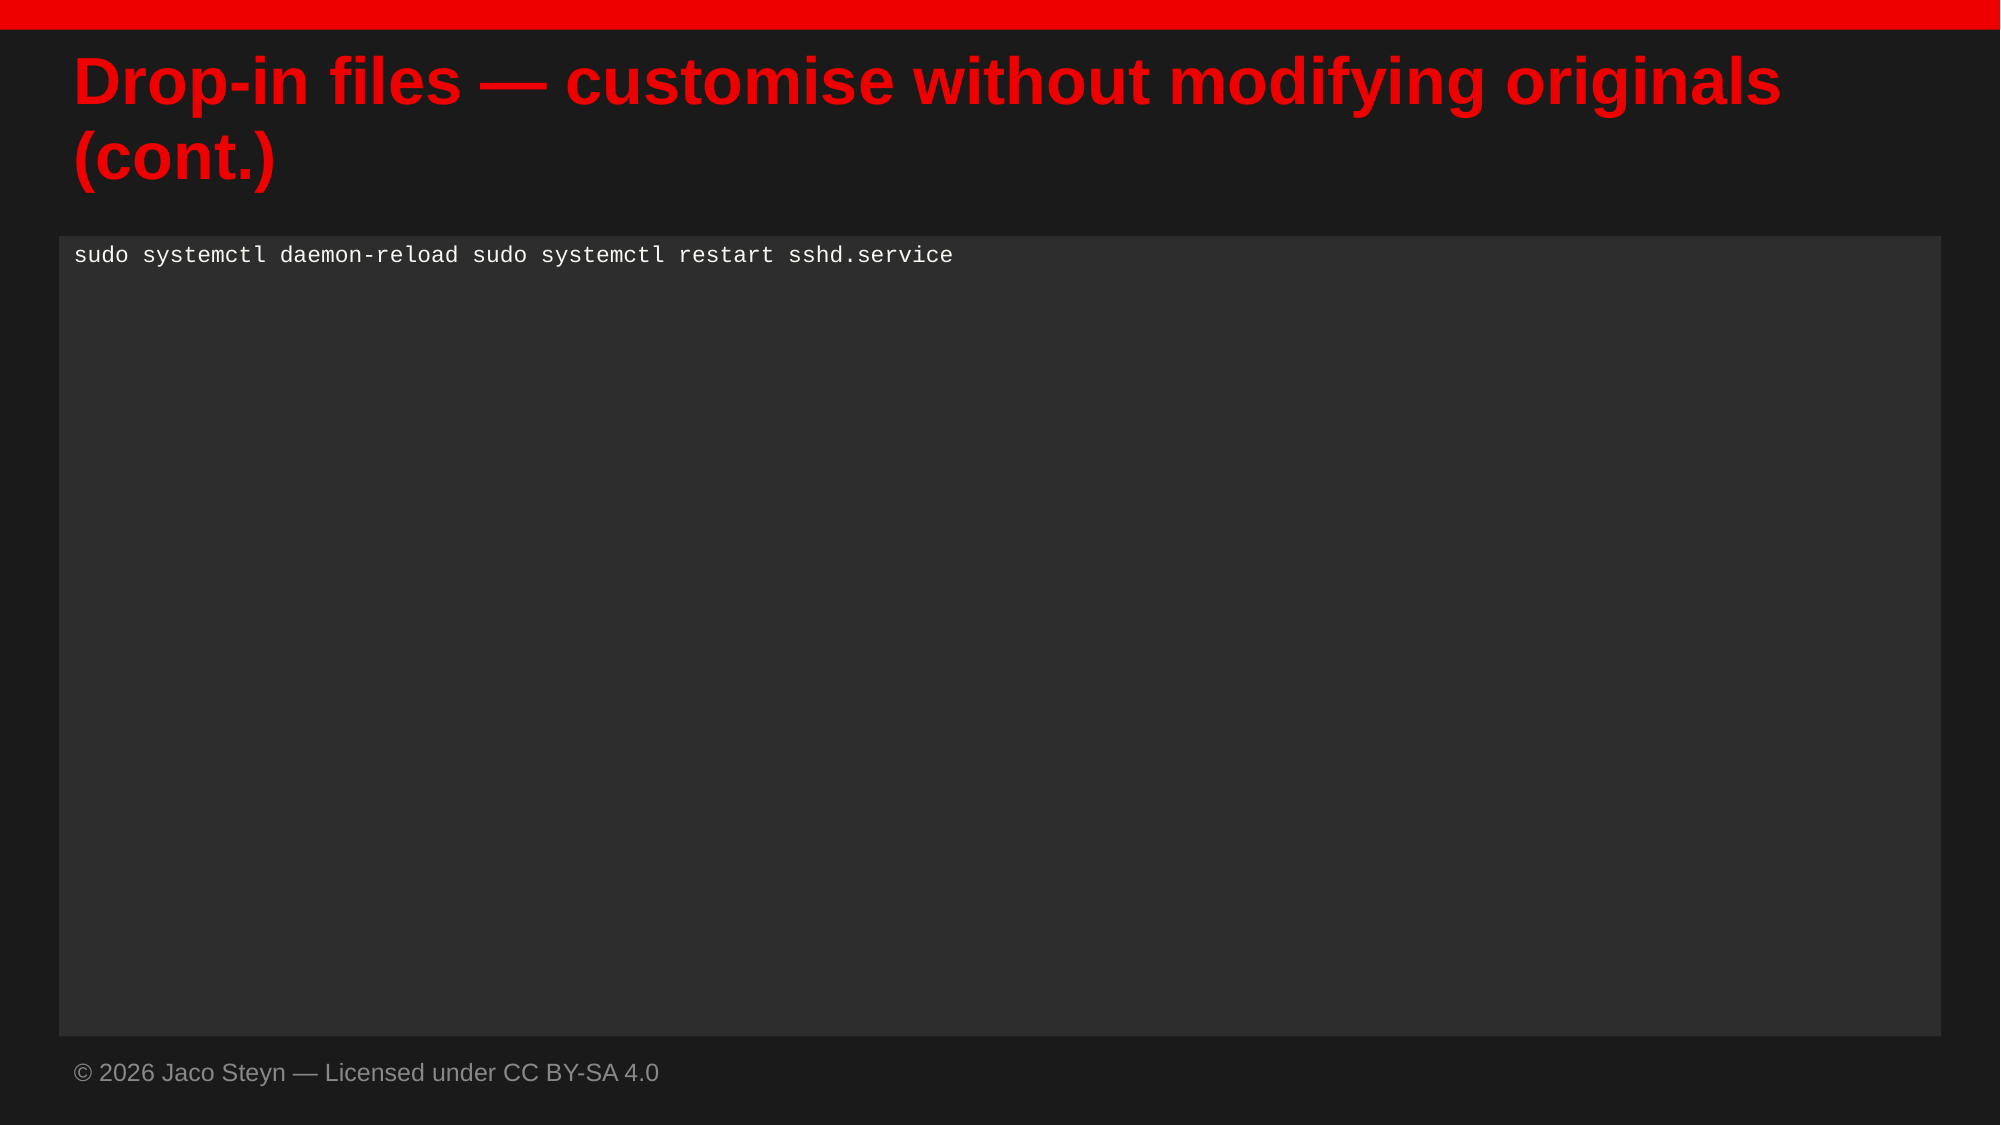

Drop-in files — customise without modifying originals (cont.)
sudo systemctl daemon-reload sudo systemctl restart sshd.service
© 2026 Jaco Steyn — Licensed under CC BY-SA 4.0